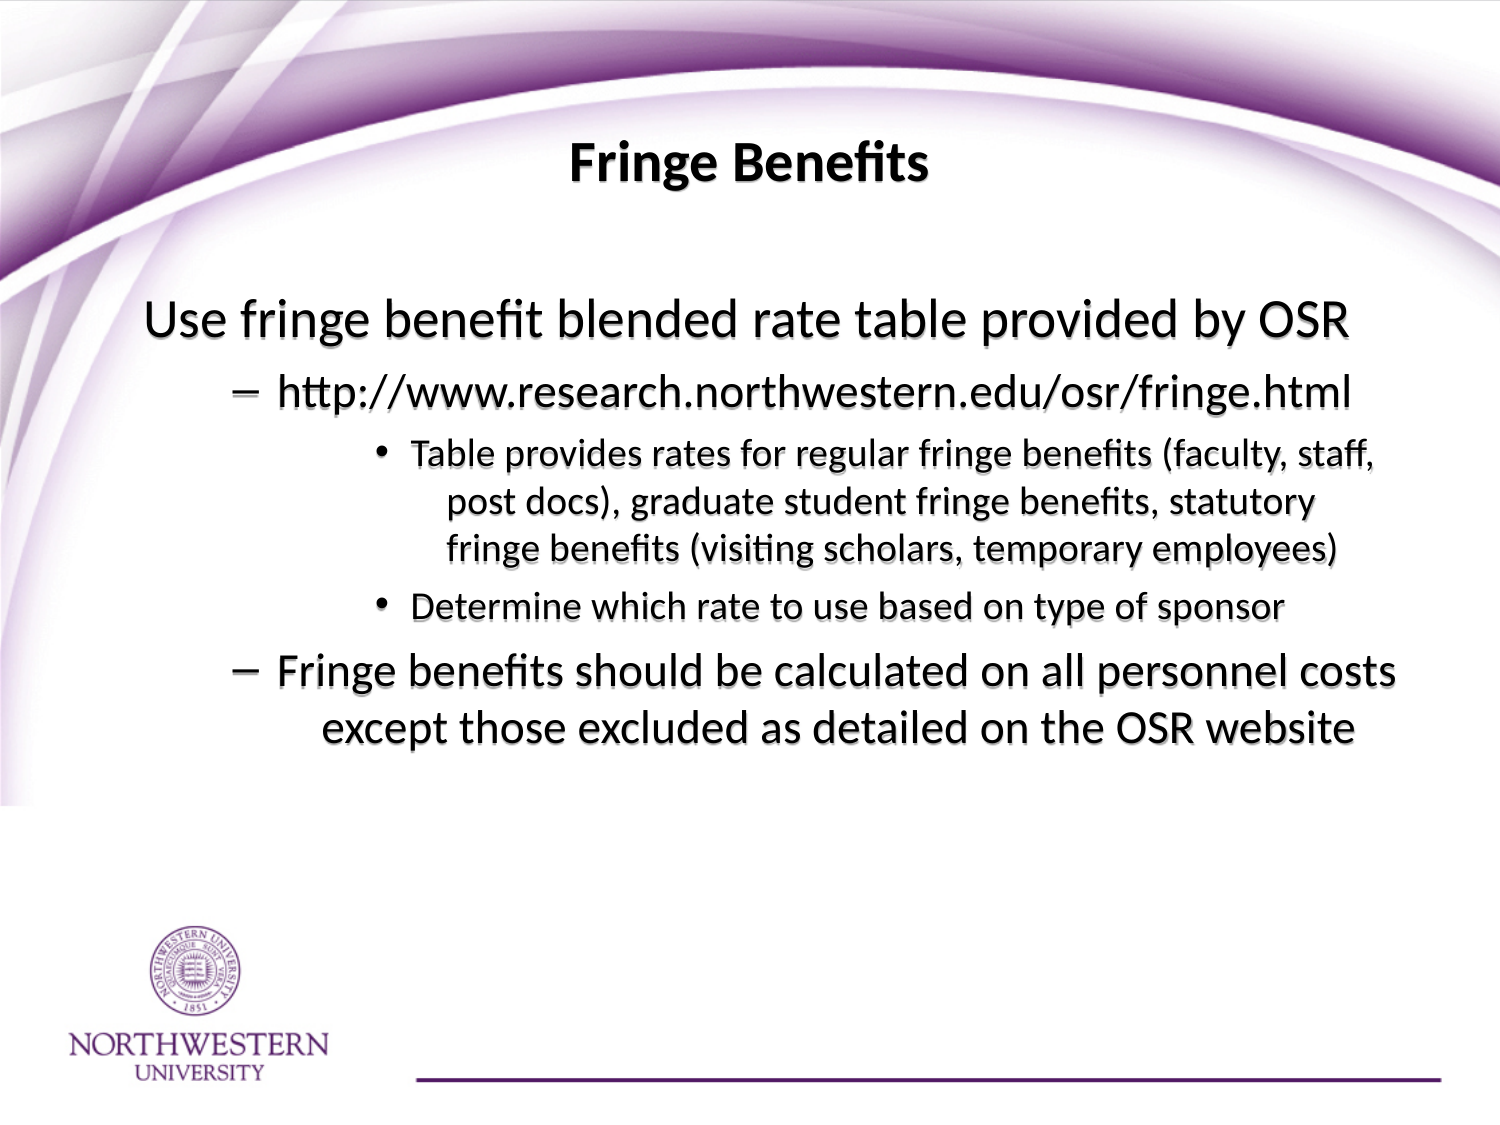

# Fringe Benefits
Use fringe benefit blended rate table provided by OSR
http://www.research.northwestern.edu/osr/fringe.html
Table provides rates for regular fringe benefits (faculty, staff, post docs), graduate student fringe benefits, statutory fringe benefits (visiting scholars, temporary employees)
Determine which rate to use based on type of sponsor
Fringe benefits should be calculated on all personnel costs except those excluded as detailed on the OSR website